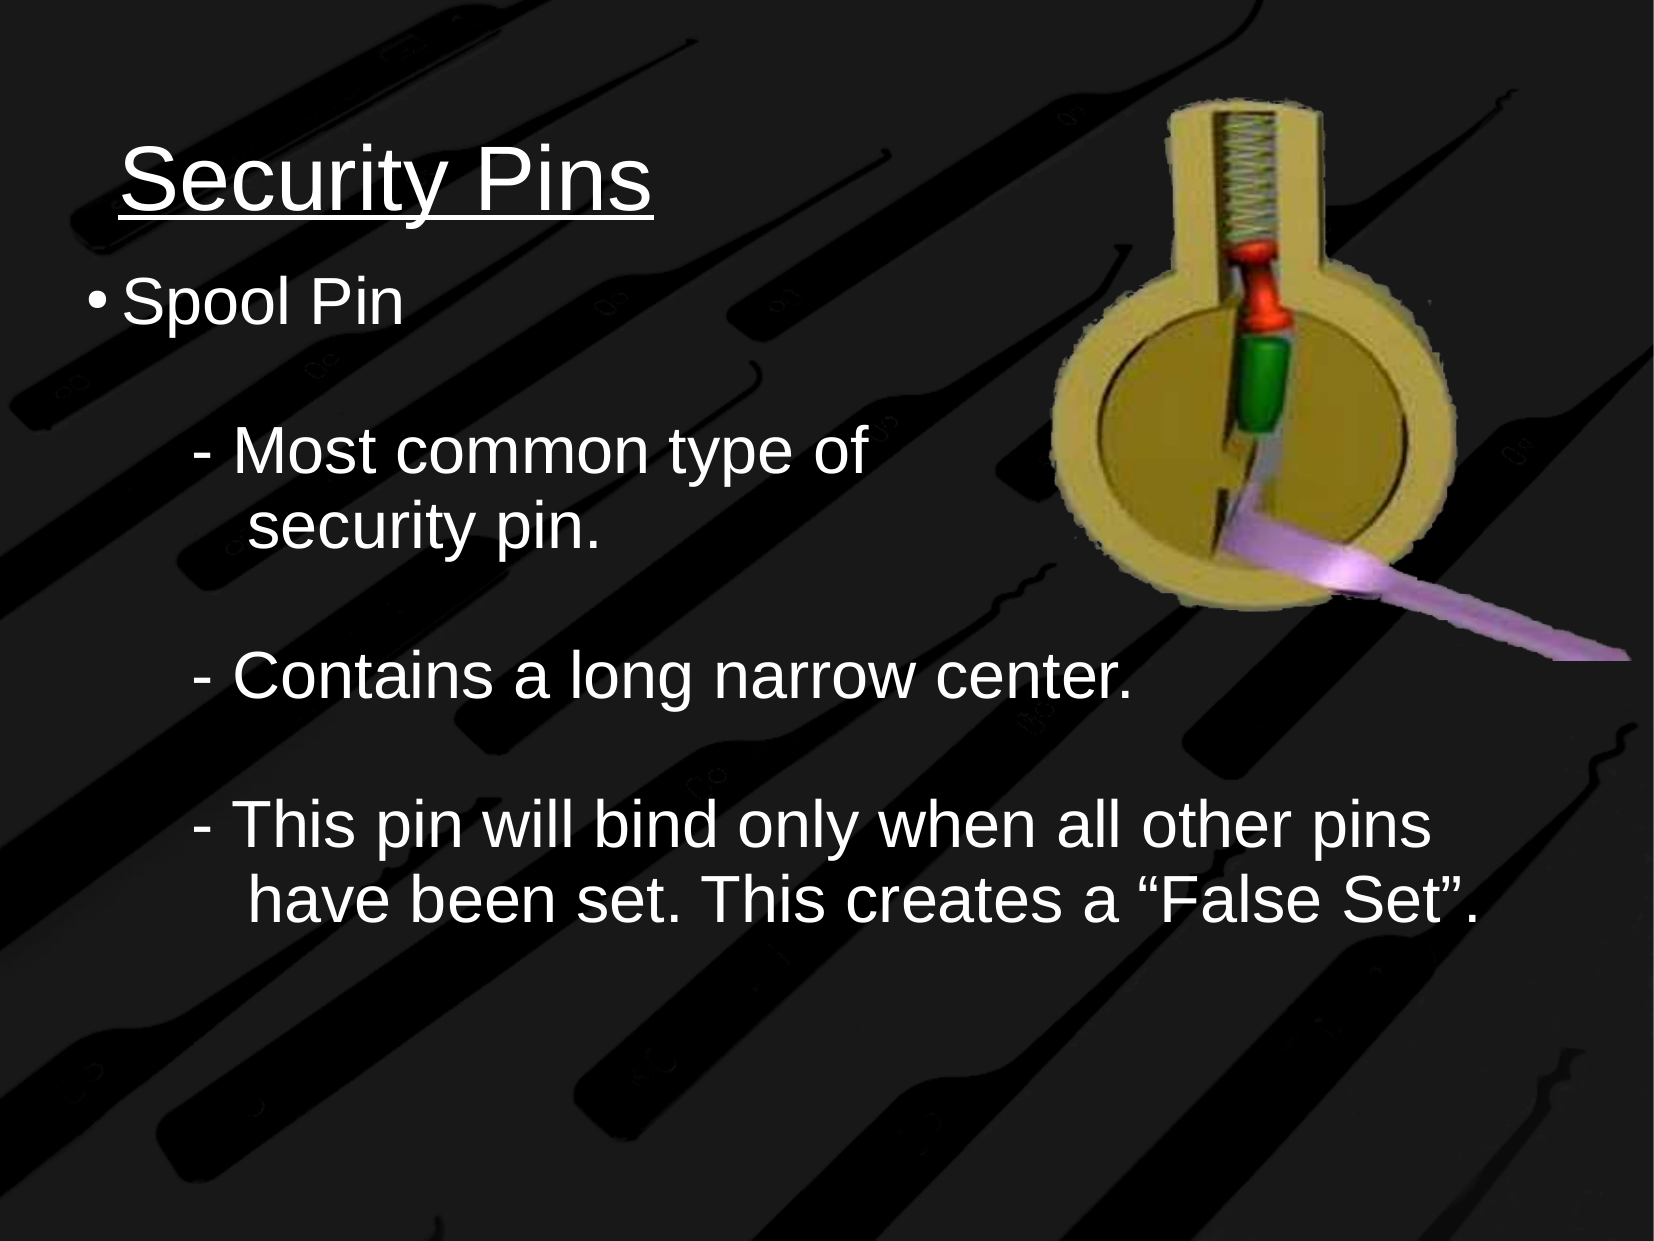

# Security Pins
Spool Pin
- Most common type of
 security pin.
- Contains a long narrow center.
- This pin will bind only when all other pins
 have been set. This creates a “False Set”.